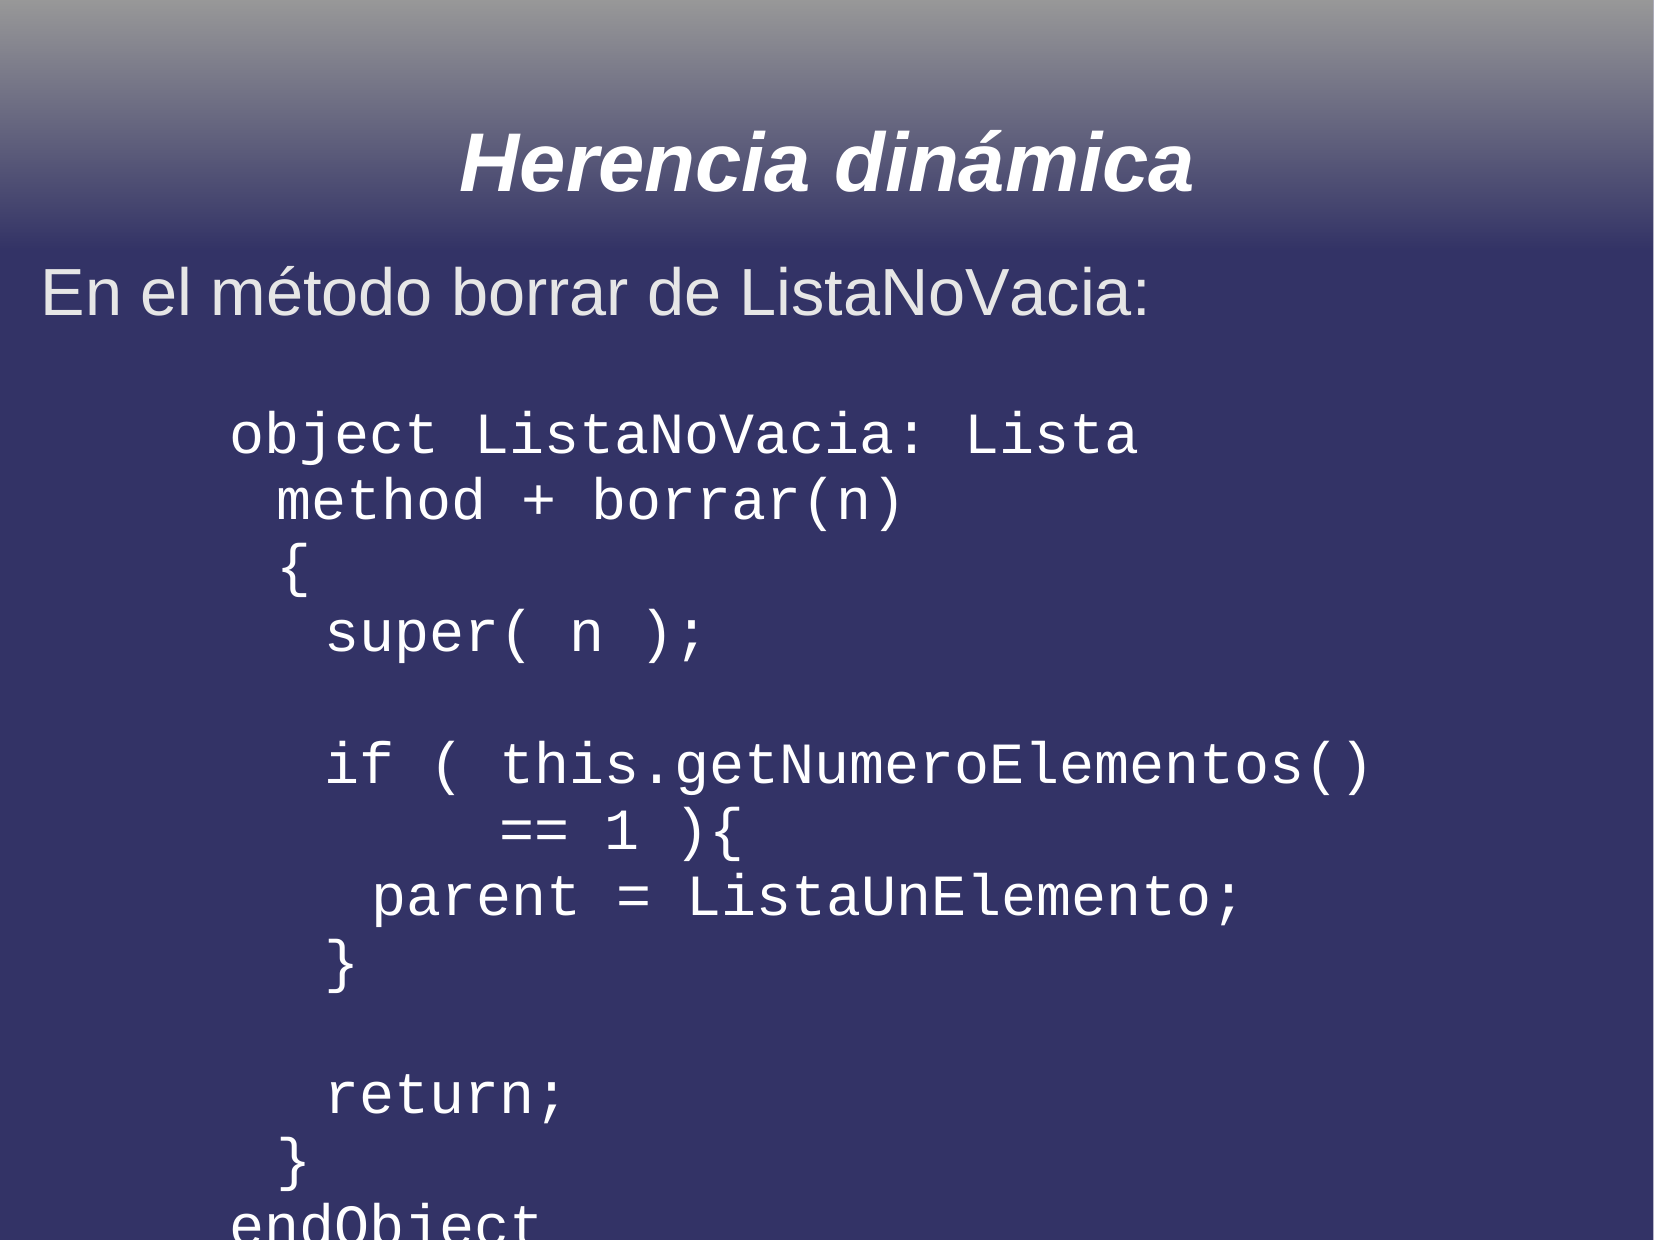

# Herencia dinámica
En el método borrar de ListaNoVacia:
object ListaNoVacia: Lista
method + borrar(n)
{
super( n );
if ( this.getNumeroElementos()
 == 1 ){
parent = ListaUnElemento;
}
return;
}
endObject